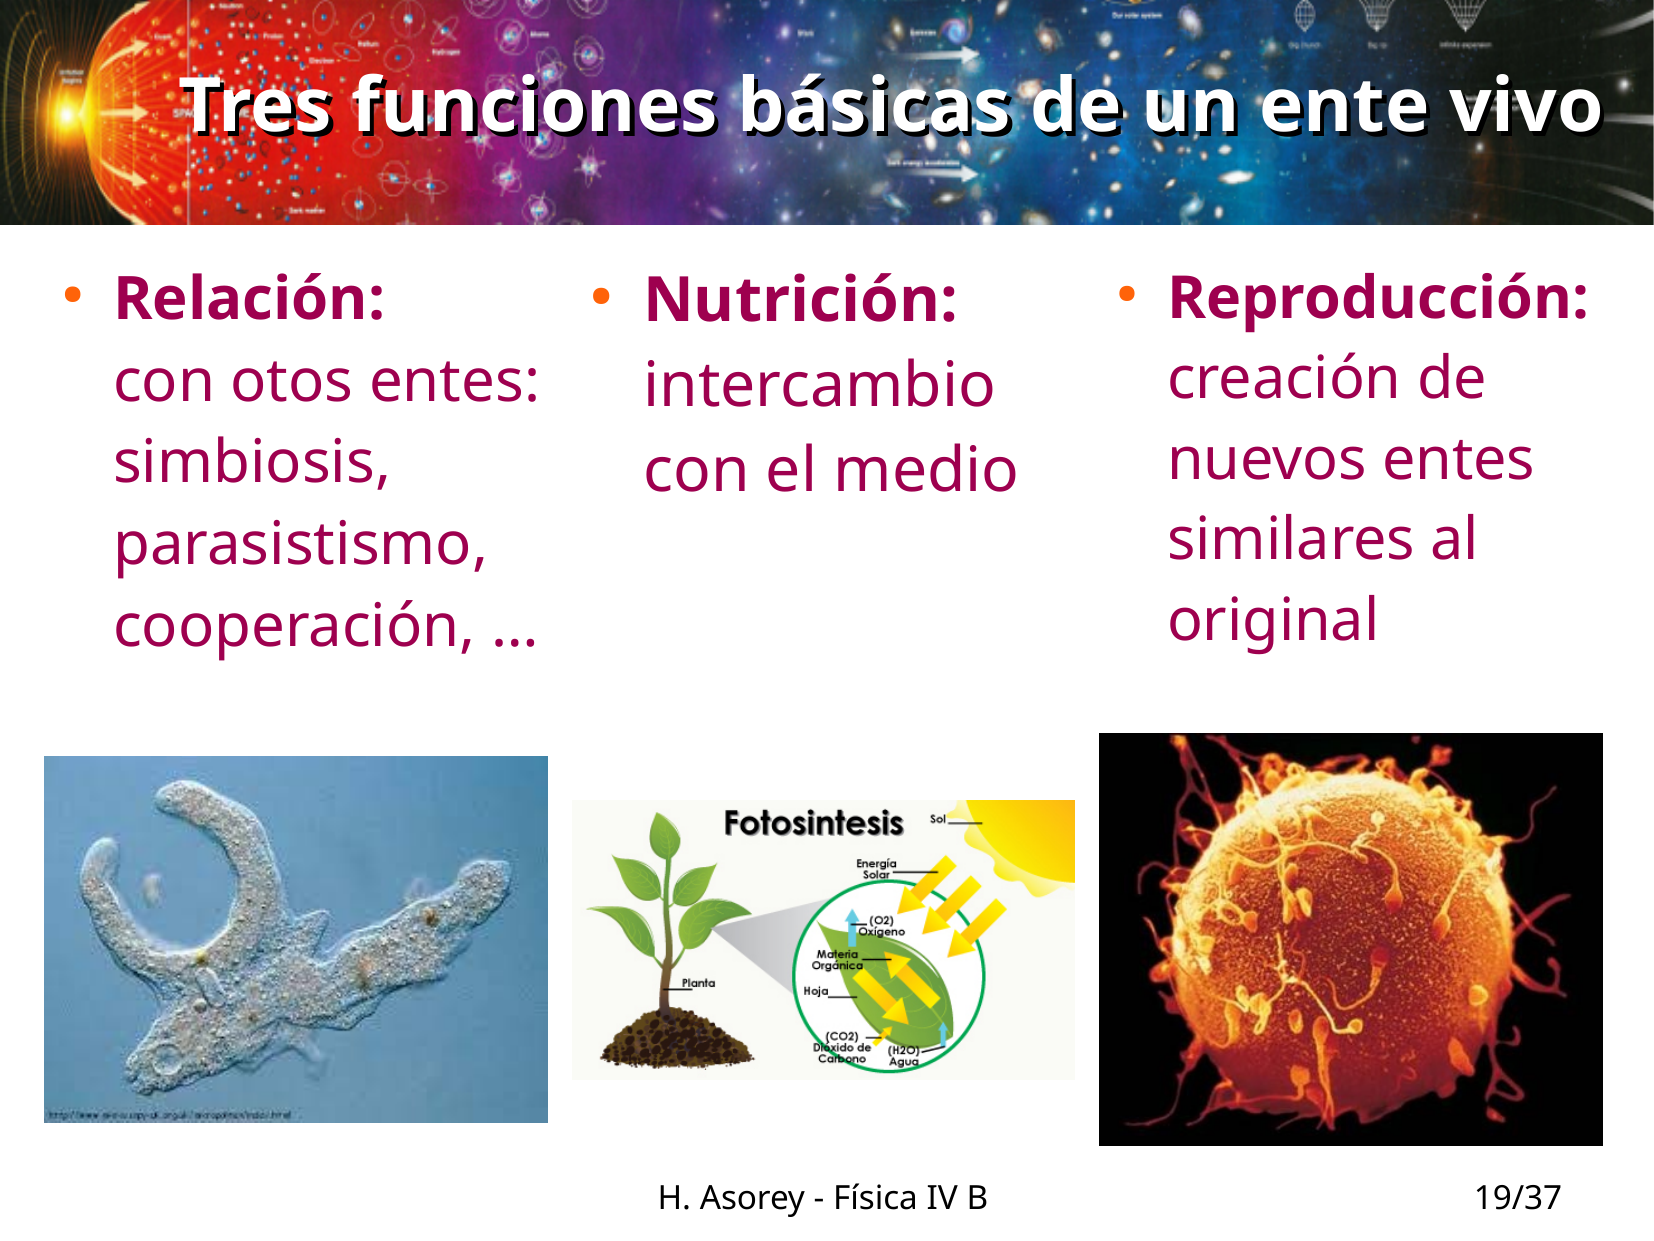

# Tres funciones básicas de un ente vivo
Relación:
con otos entes: simbiosis, parasistismo, cooperación, …
Nutrición:
intercambio con el medio
Reproducción:
creación de nuevos entes similares al original
H. Asorey - Física IV B
19